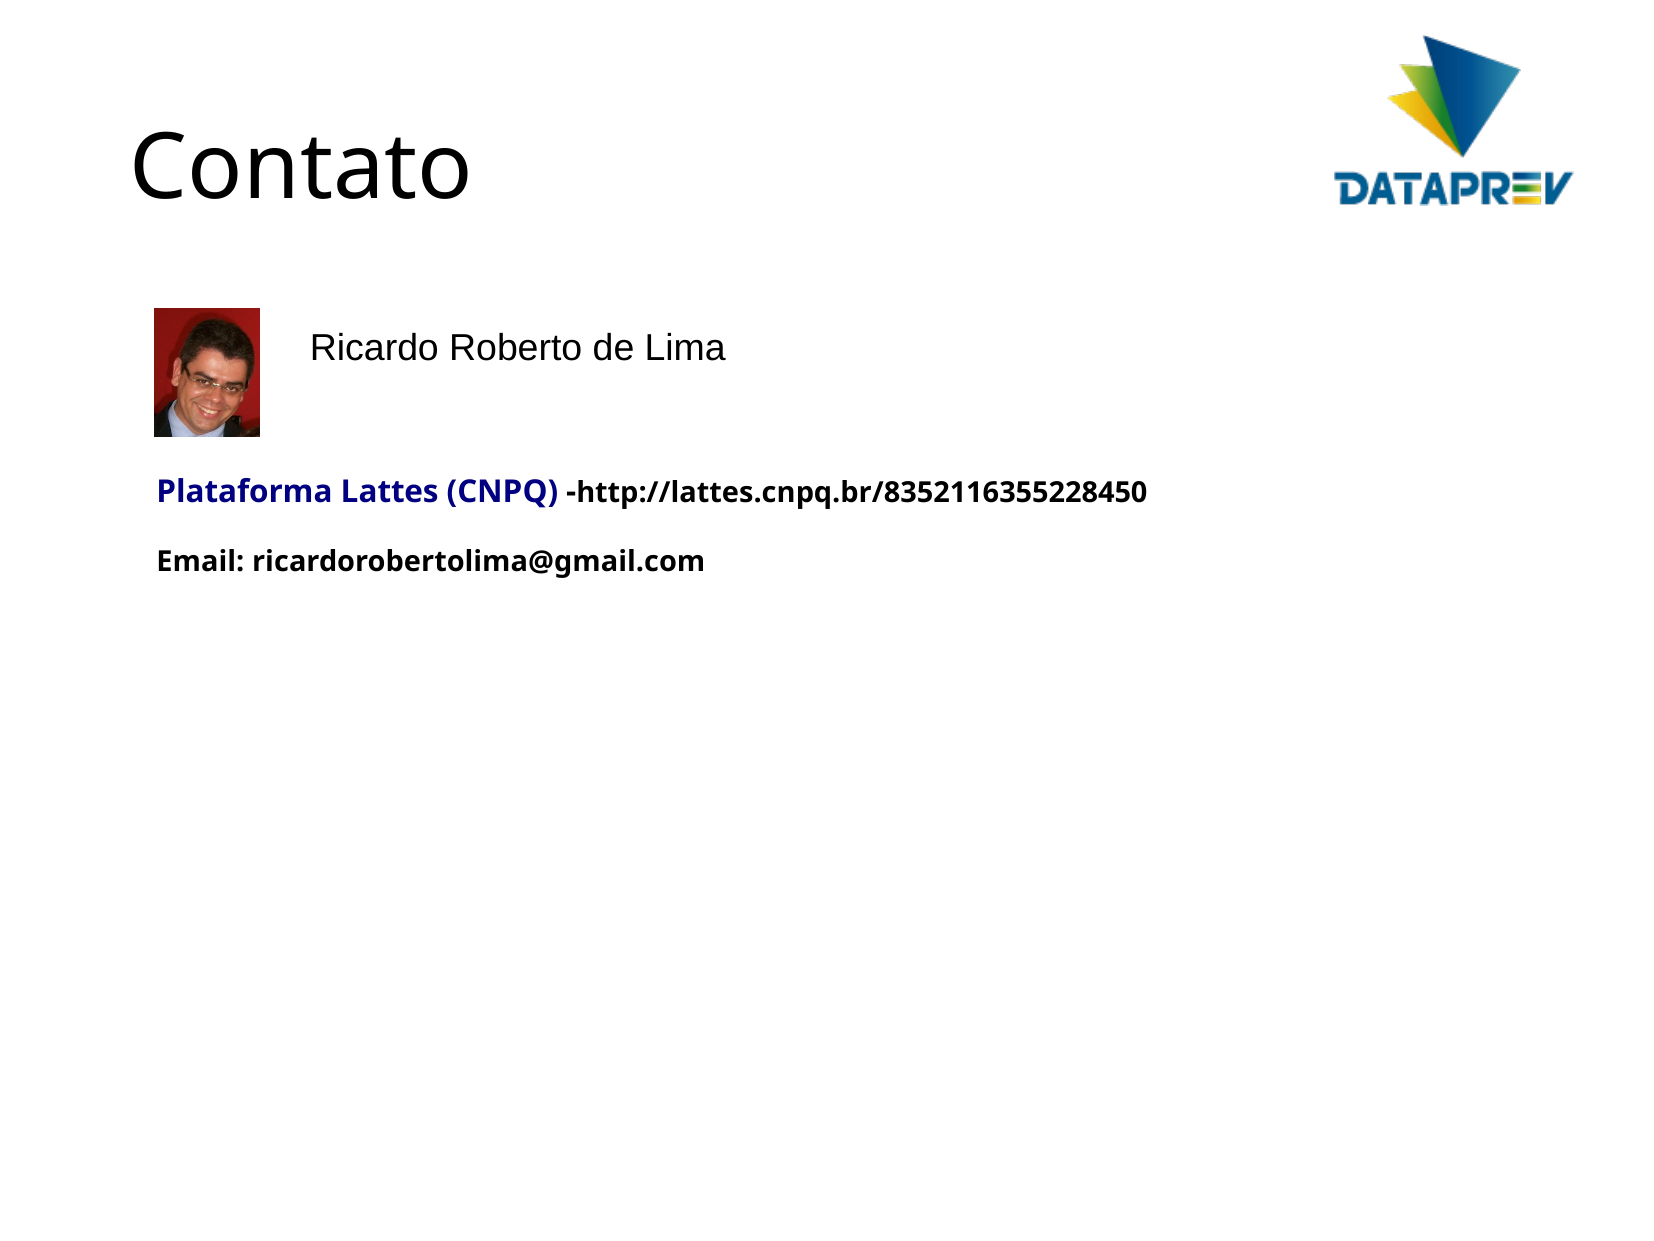

# Contato
Ricardo Roberto de Lima
Plataforma Lattes (CNPQ) -http://lattes.cnpq.br/8352116355228450
Email: ricardorobertolima@gmail.com